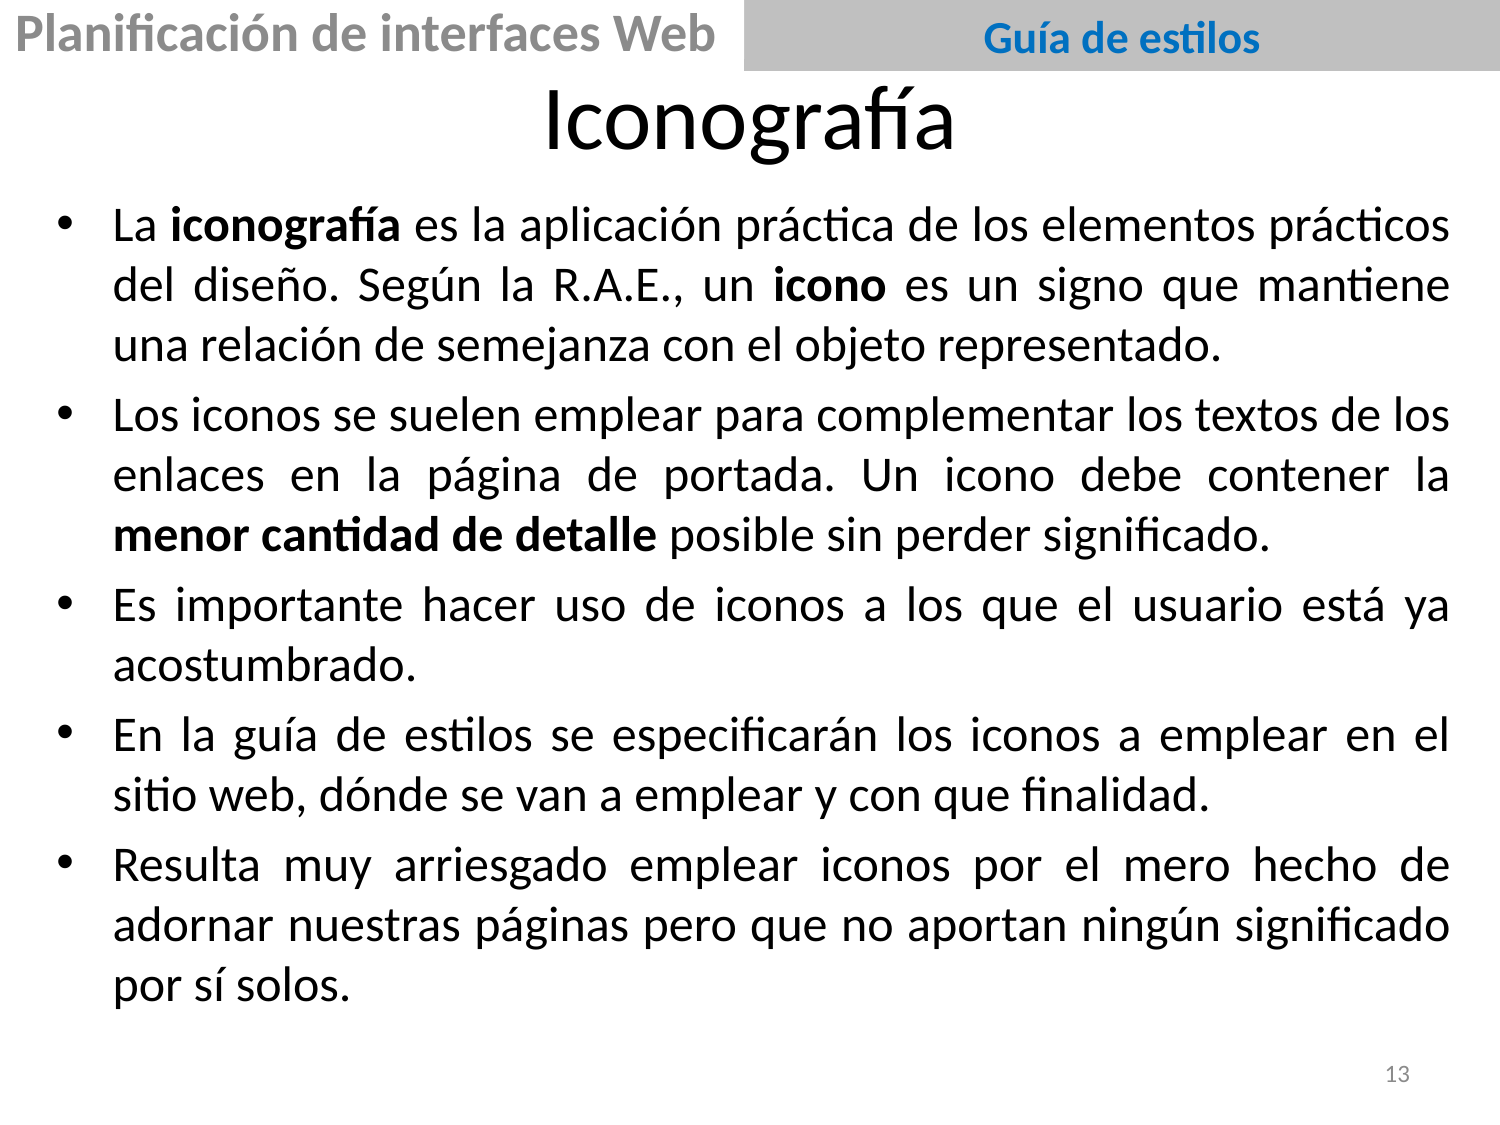

Planificación de interfaces Web
Guía de estilos
# Iconografía
La iconografía es la aplicación práctica de los elementos prácticos del diseño. Según la R.A.E., un icono es un signo que mantiene una relación de semejanza con el objeto representado.
Los iconos se suelen emplear para complementar los textos de los enlaces en la página de portada. Un icono debe contener la menor cantidad de detalle posible sin perder significado.
Es importante hacer uso de iconos a los que el usuario está ya acostumbrado.
En la guía de estilos se especificarán los iconos a emplear en el sitio web, dónde se van a emplear y con que finalidad.
Resulta muy arriesgado emplear iconos por el mero hecho de adornar nuestras páginas pero que no aportan ningún significado por sí solos.